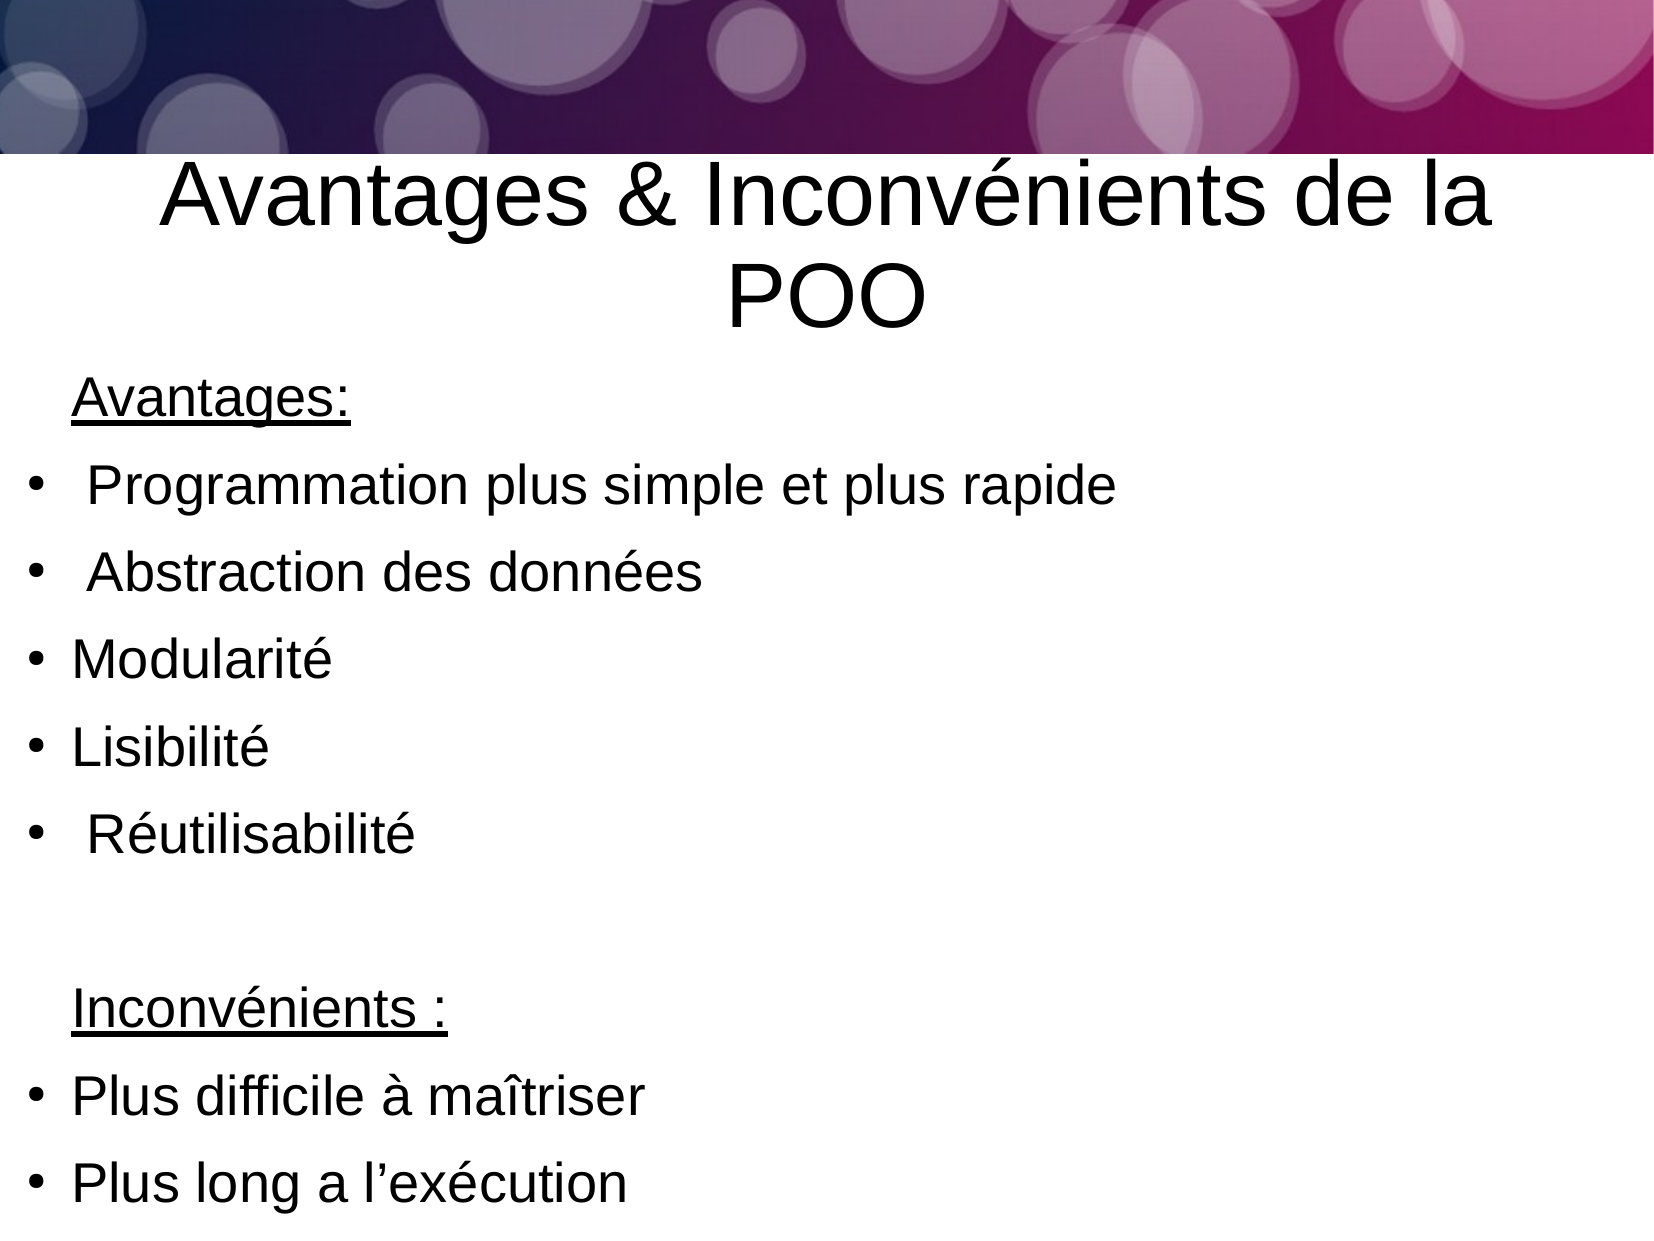

# Avantages & Inconvénients de la POO
Avantages:
 Programmation plus simple et plus rapide
 Abstraction des données
Modularité
Lisibilité
 Réutilisabilité
Inconvénients :
Plus difficile à maîtriser
Plus long a l’exécution